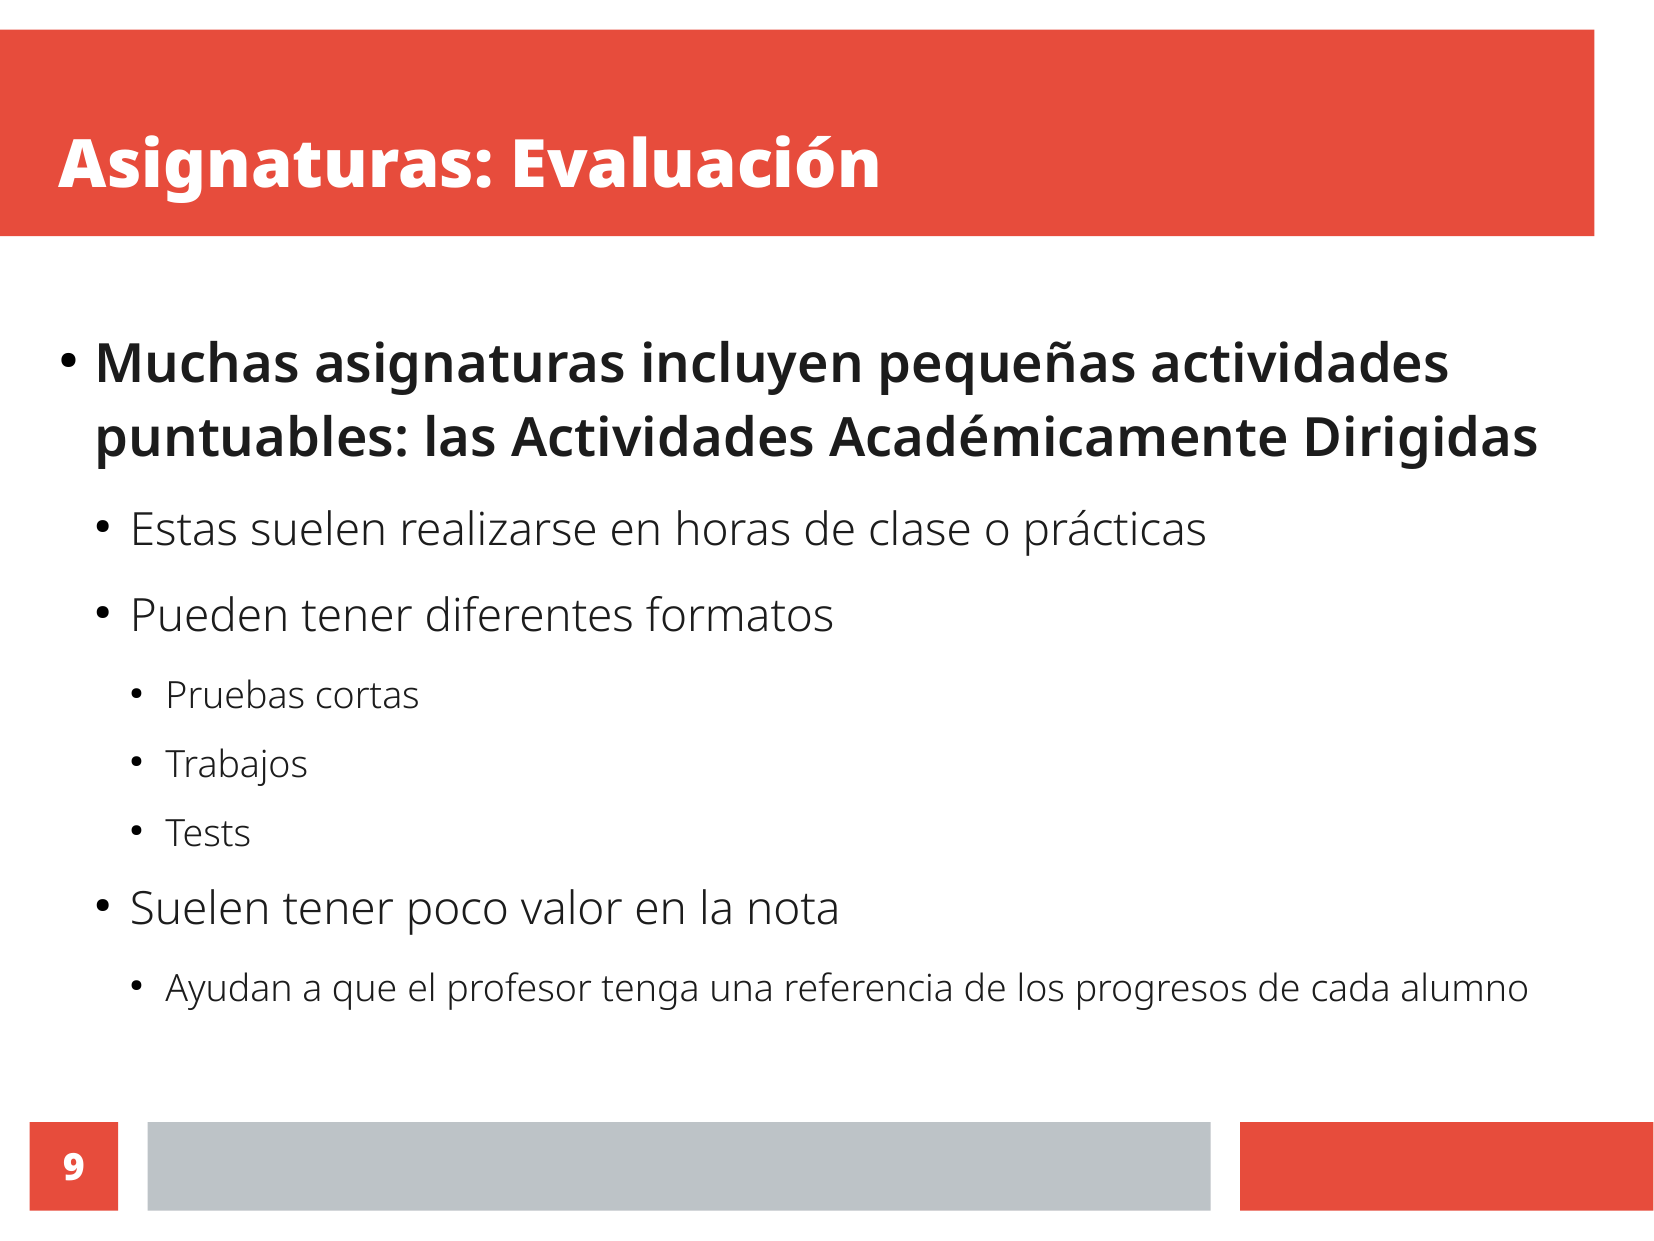

# Asignaturas: Evaluación
Muchas asignaturas incluyen pequeñas actividades puntuables: las Actividades Académicamente Dirigidas
Estas suelen realizarse en horas de clase o prácticas
Pueden tener diferentes formatos
Pruebas cortas
Trabajos
Tests
Suelen tener poco valor en la nota
Ayudan a que el profesor tenga una referencia de los progresos de cada alumno
9